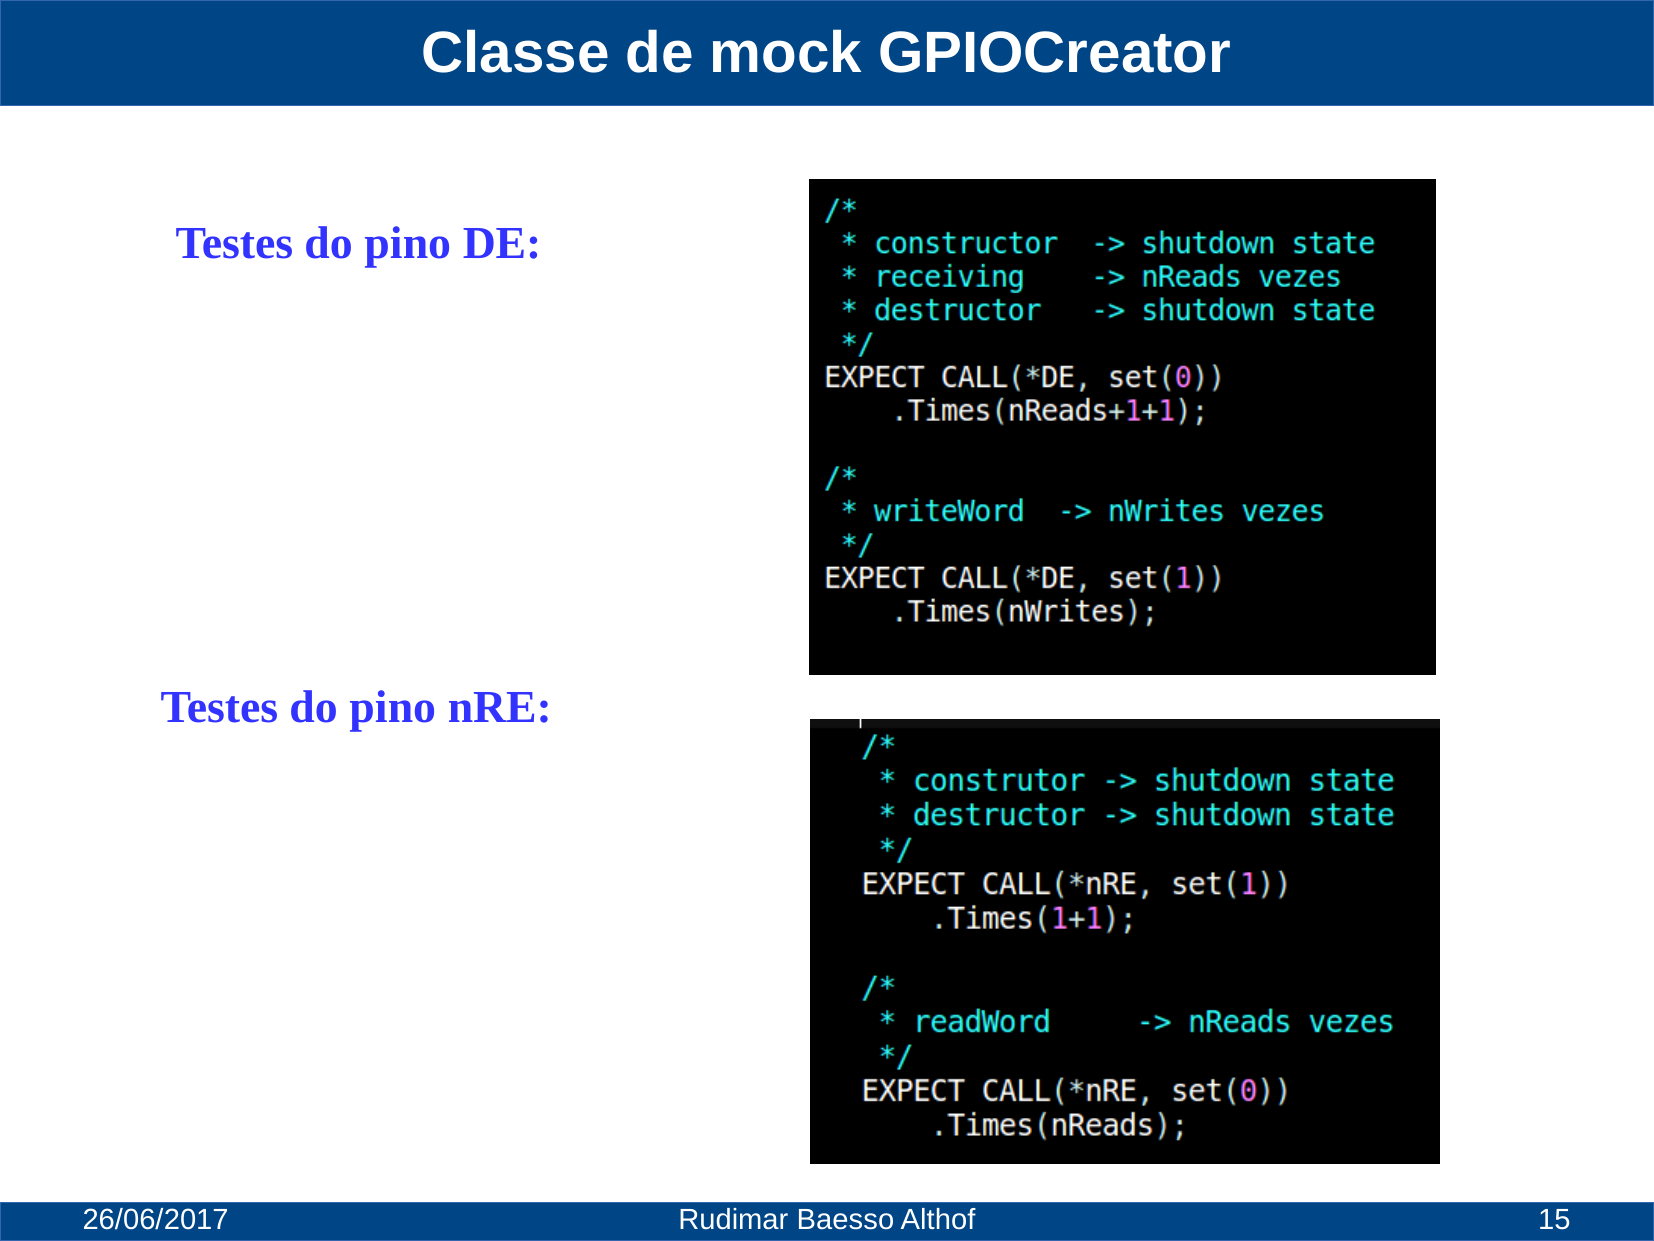

# Classe de mock GPIOCreator
Testes do pino DE:
Testes do pino nRE:
26/06/2017
Rudimar Baesso Althof
15